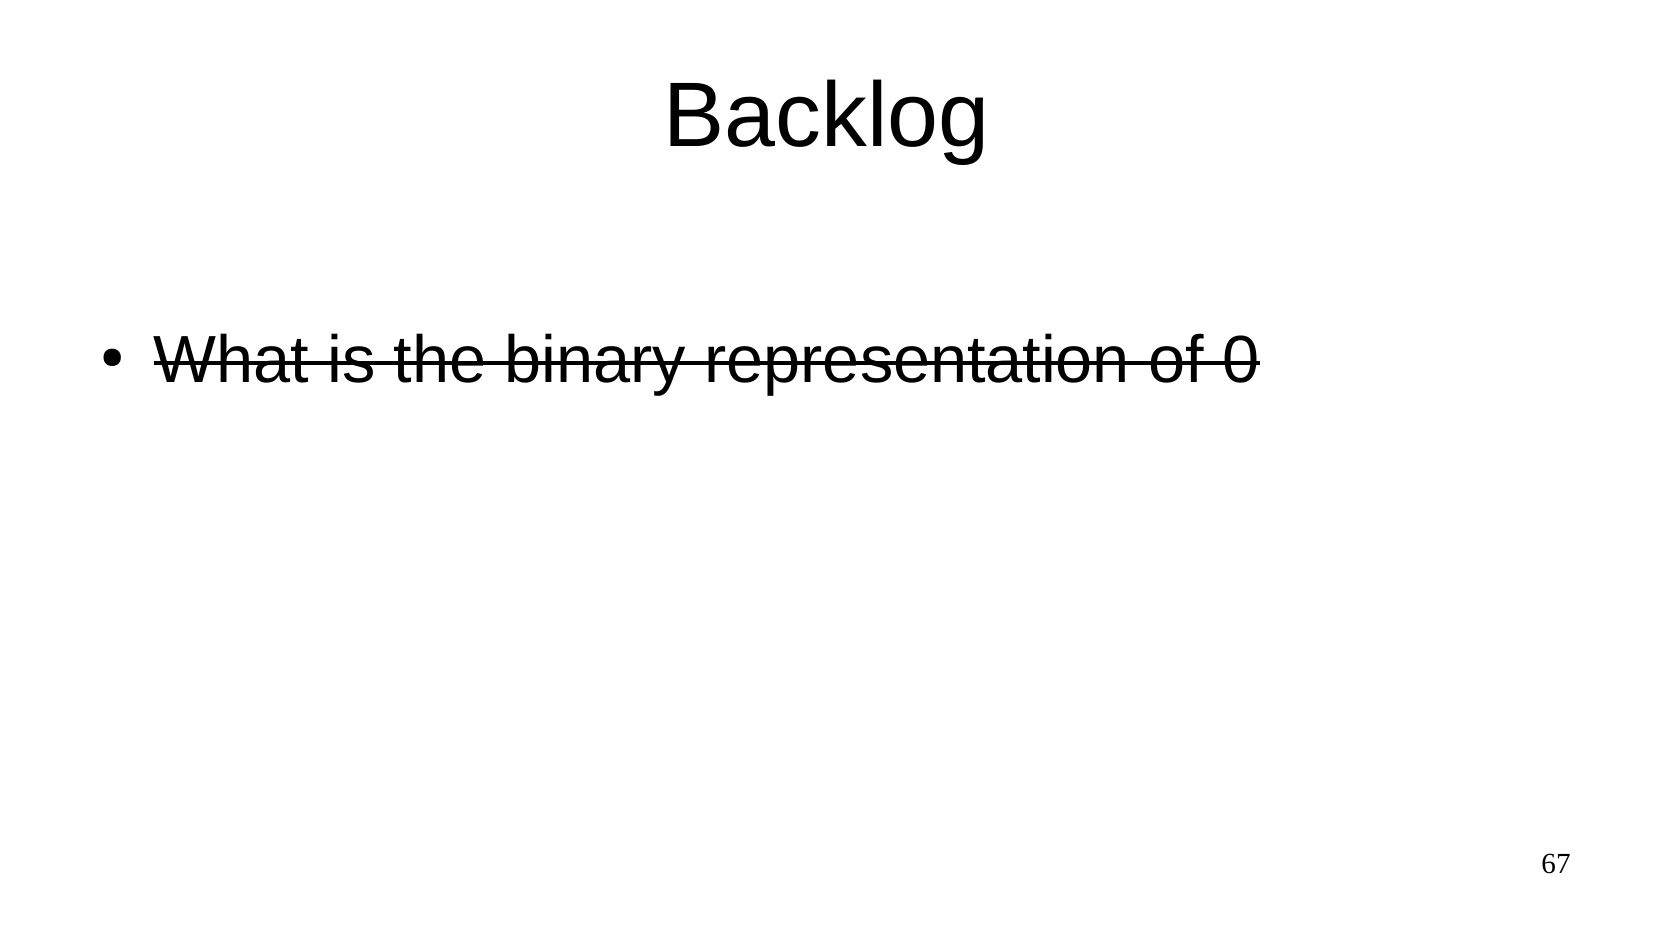

# Backlog
What is the binary representation of 0
67